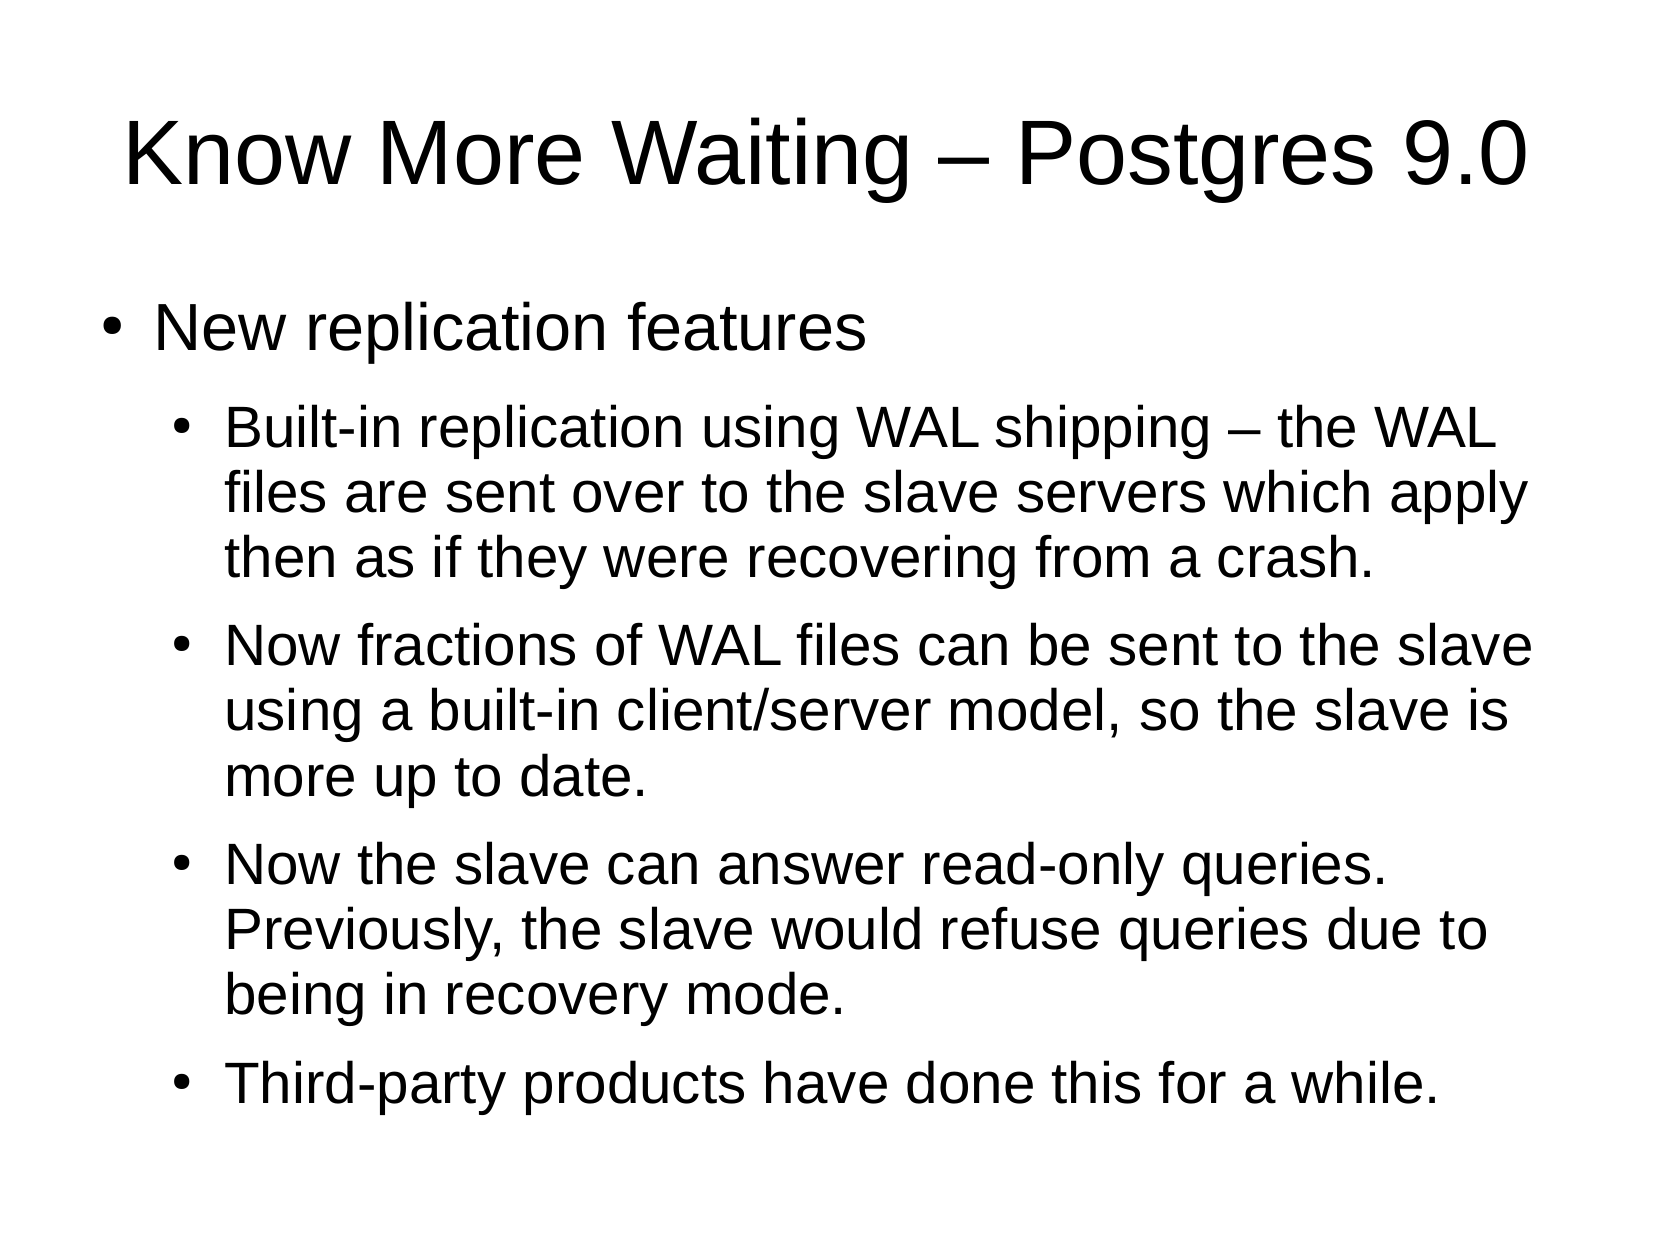

# Know More Waiting – Postgres 9.0
New replication features
Built-in replication using WAL shipping – the WAL files are sent over to the slave servers which apply then as if they were recovering from a crash.
Now fractions of WAL files can be sent to the slave using a built-in client/server model, so the slave is more up to date.
Now the slave can answer read-only queries. Previously, the slave would refuse queries due to being in recovery mode.
Third-party products have done this for a while.